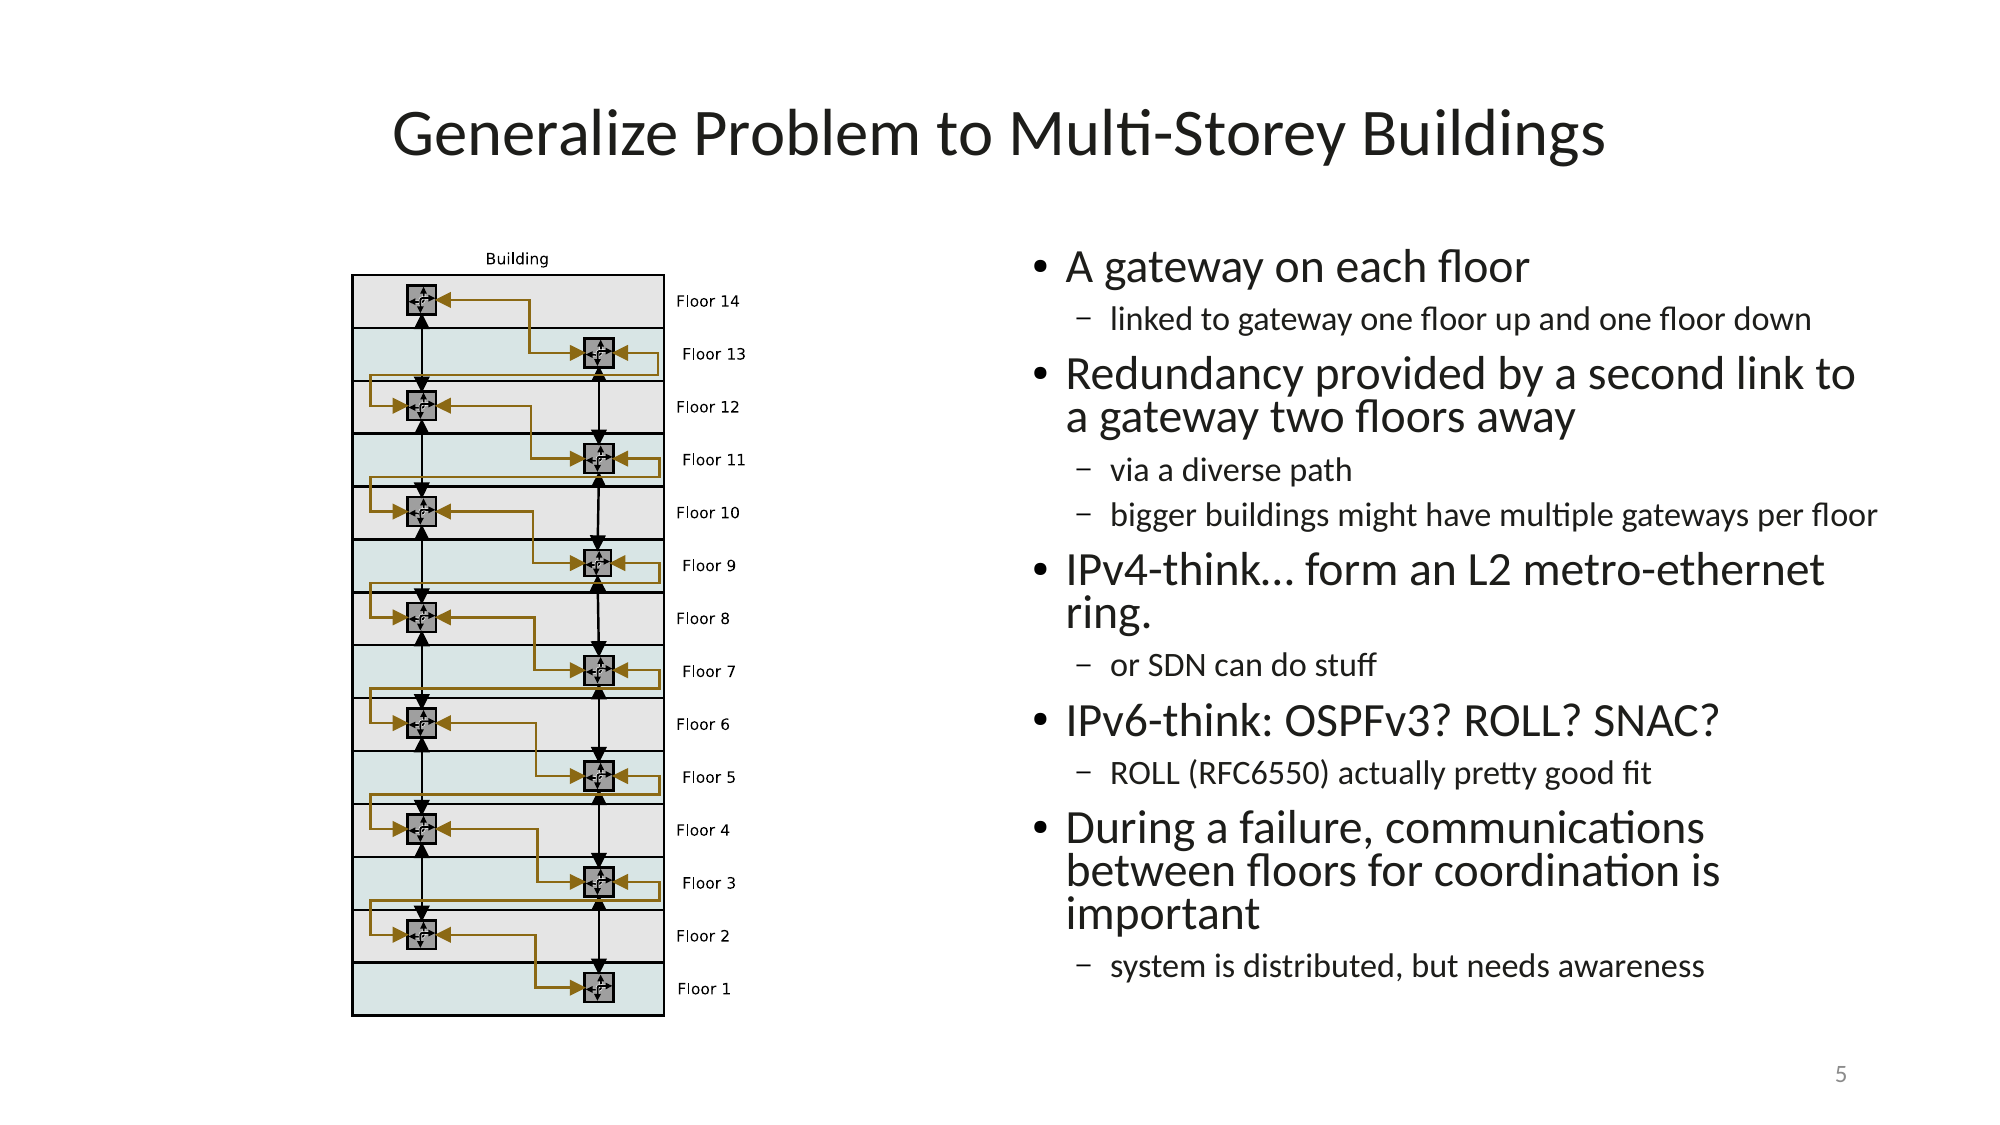

# Generalize Problem to Multi-Storey Buildings
A gateway on each floor
linked to gateway one floor up and one floor down
Redundancy provided by a second link to a gateway two floors away
via a diverse path
bigger buildings might have multiple gateways per floor
IPv4-think… form an L2 metro-ethernet ring.
or SDN can do stuff
IPv6-think: OSPFv3? ROLL? SNAC?
ROLL (RFC6550) actually pretty good fit
During a failure, communications between floors for coordination is important
system is distributed, but needs awareness
5